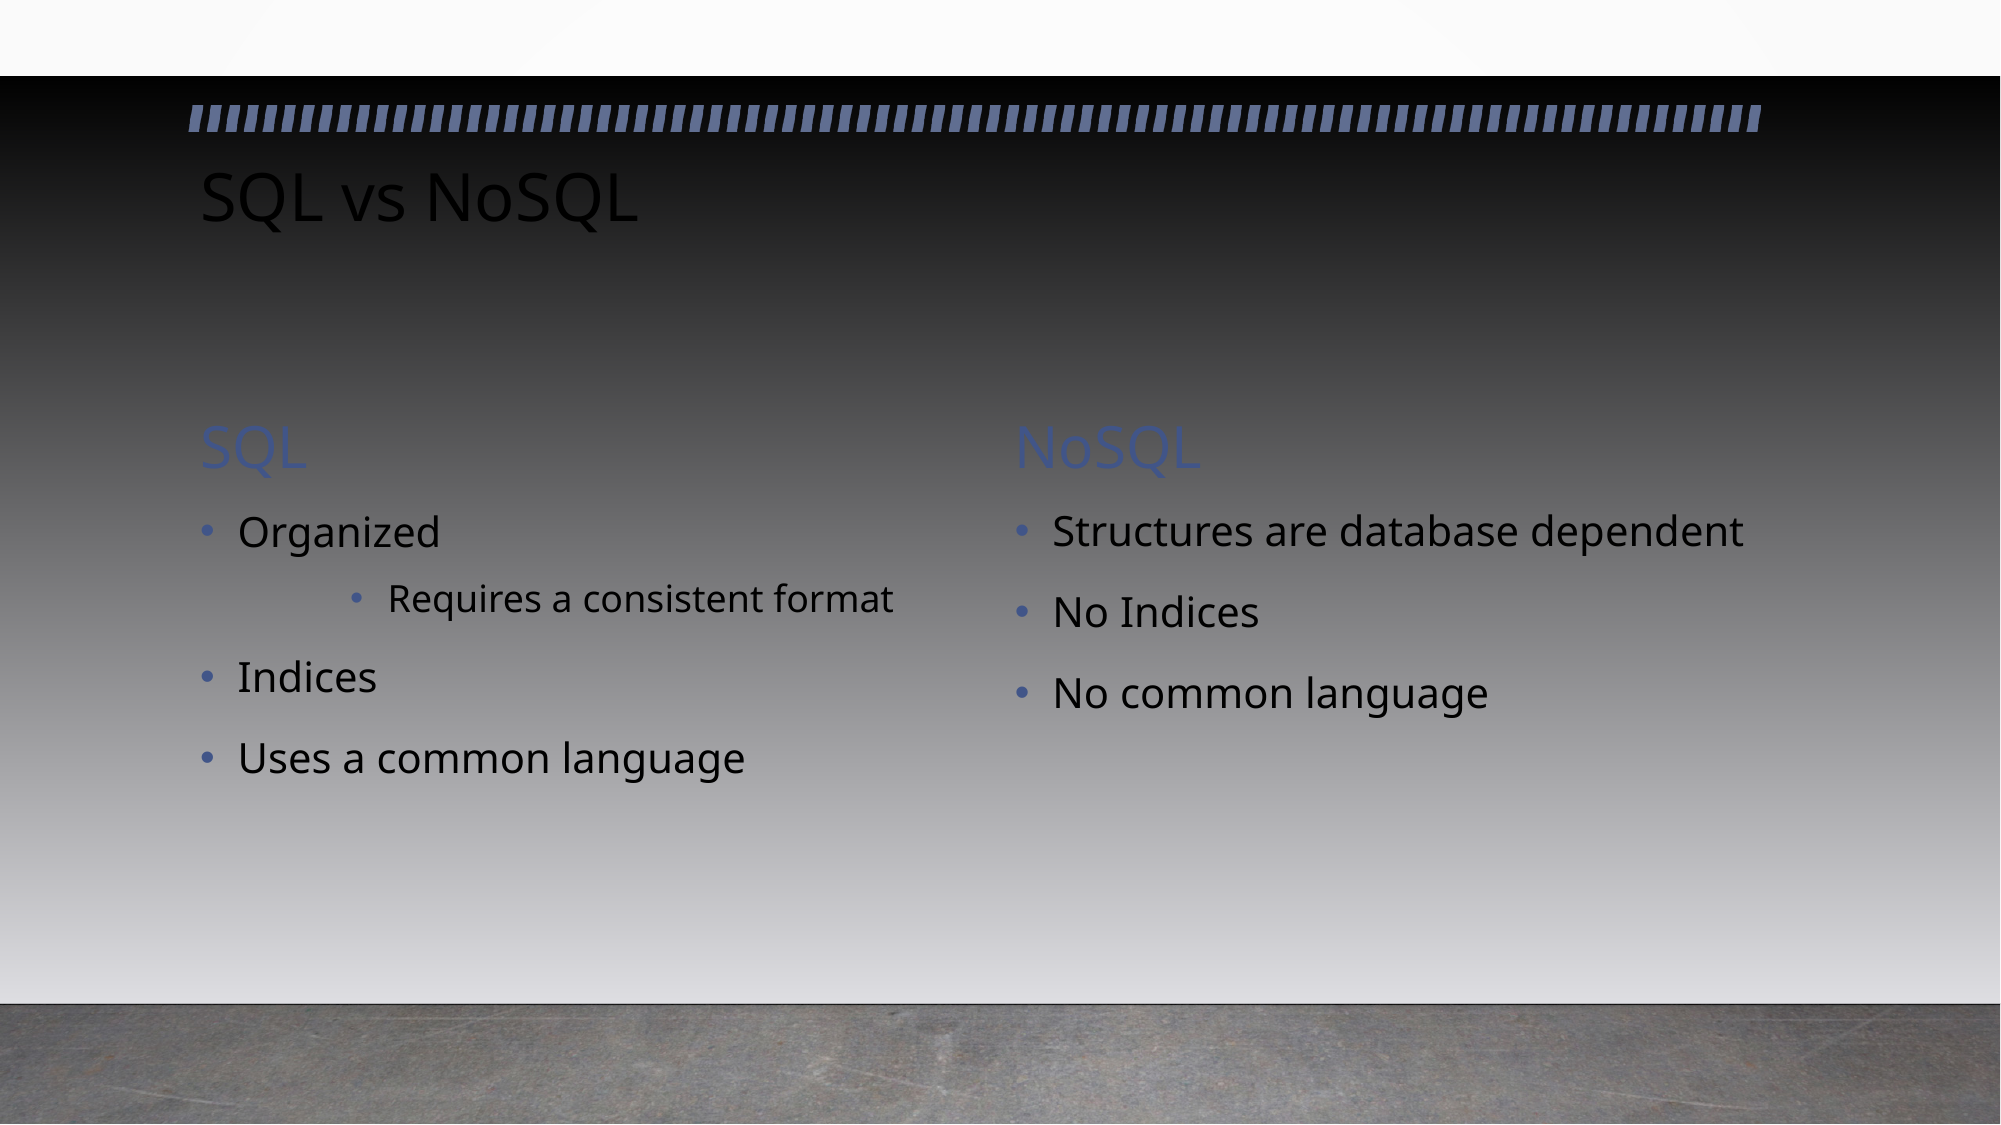

# SQL vs NoSQL
SQL
NoSQL
Structures are database dependent
No Indices
No common language
Organized
Requires a consistent format
Indices
Uses a common language